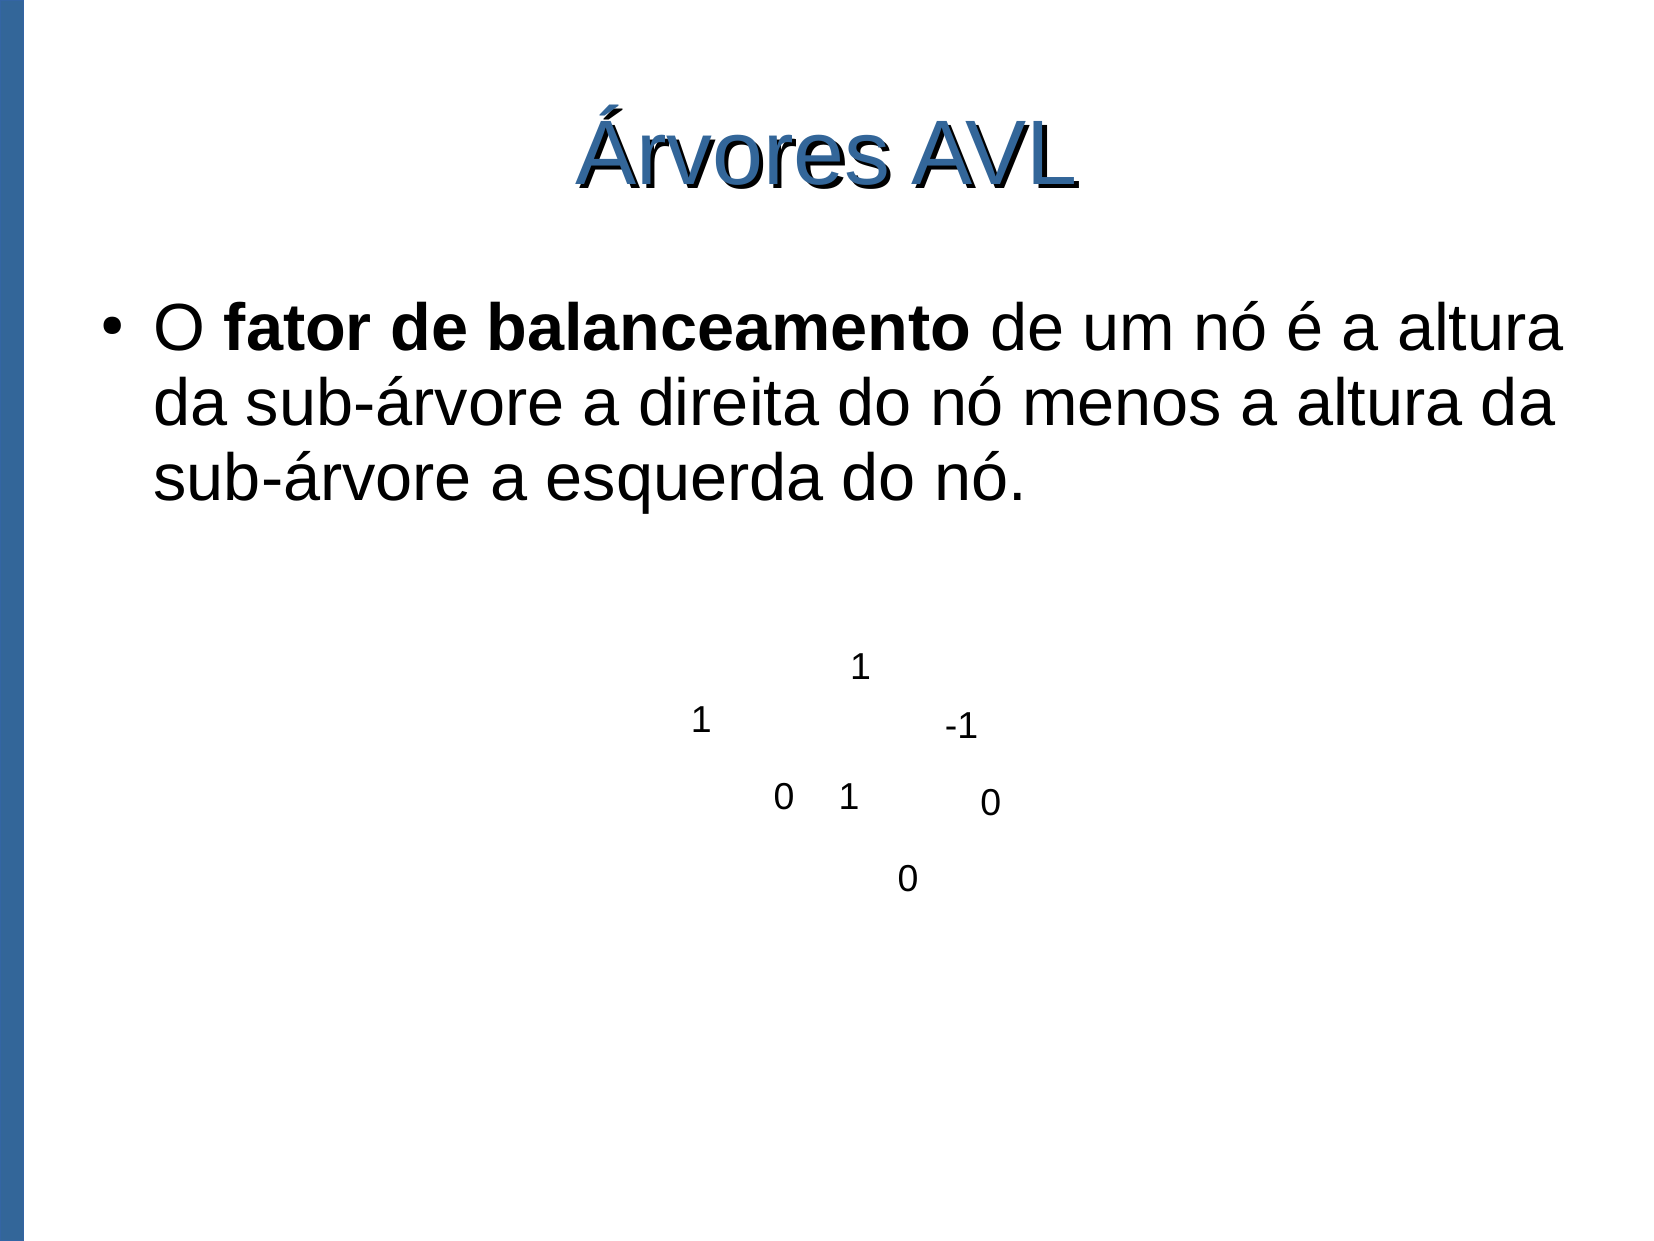

# Árvores AVL
O fator de balanceamento de um nó é a altura da sub-árvore a direita do nó menos a altura da sub-árvore a esquerda do nó.
1
1
-1
0
1
0
0